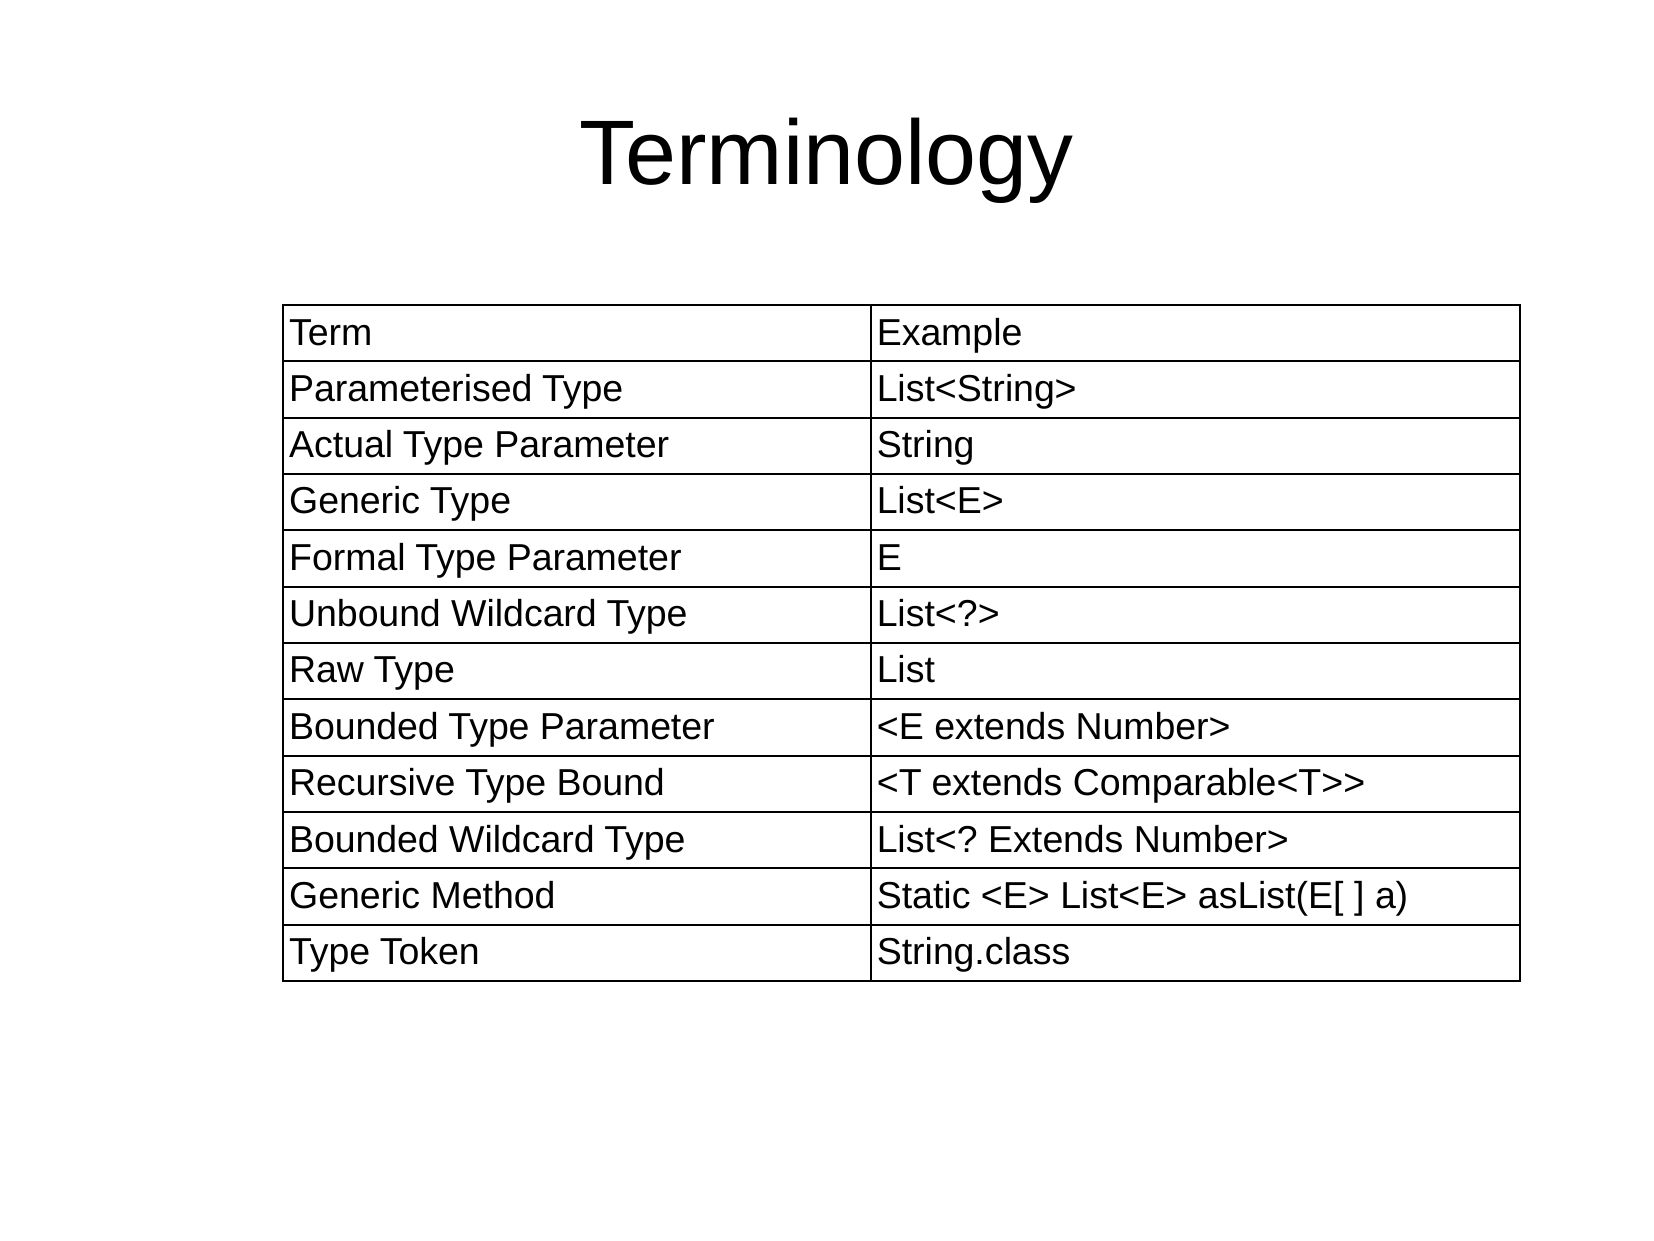

# Terminology
| Term | Example |
| --- | --- |
| Parameterised Type | List<String> |
| Actual Type Parameter | String |
| Generic Type | List<E> |
| Formal Type Parameter | E |
| Unbound Wildcard Type | List<?> |
| Raw Type | List |
| Bounded Type Parameter | <E extends Number> |
| Recursive Type Bound | <T extends Comparable<T>> |
| Bounded Wildcard Type | List<? Extends Number> |
| Generic Method | Static <E> List<E> asList(E[ ] a) |
| Type Token | String.class |